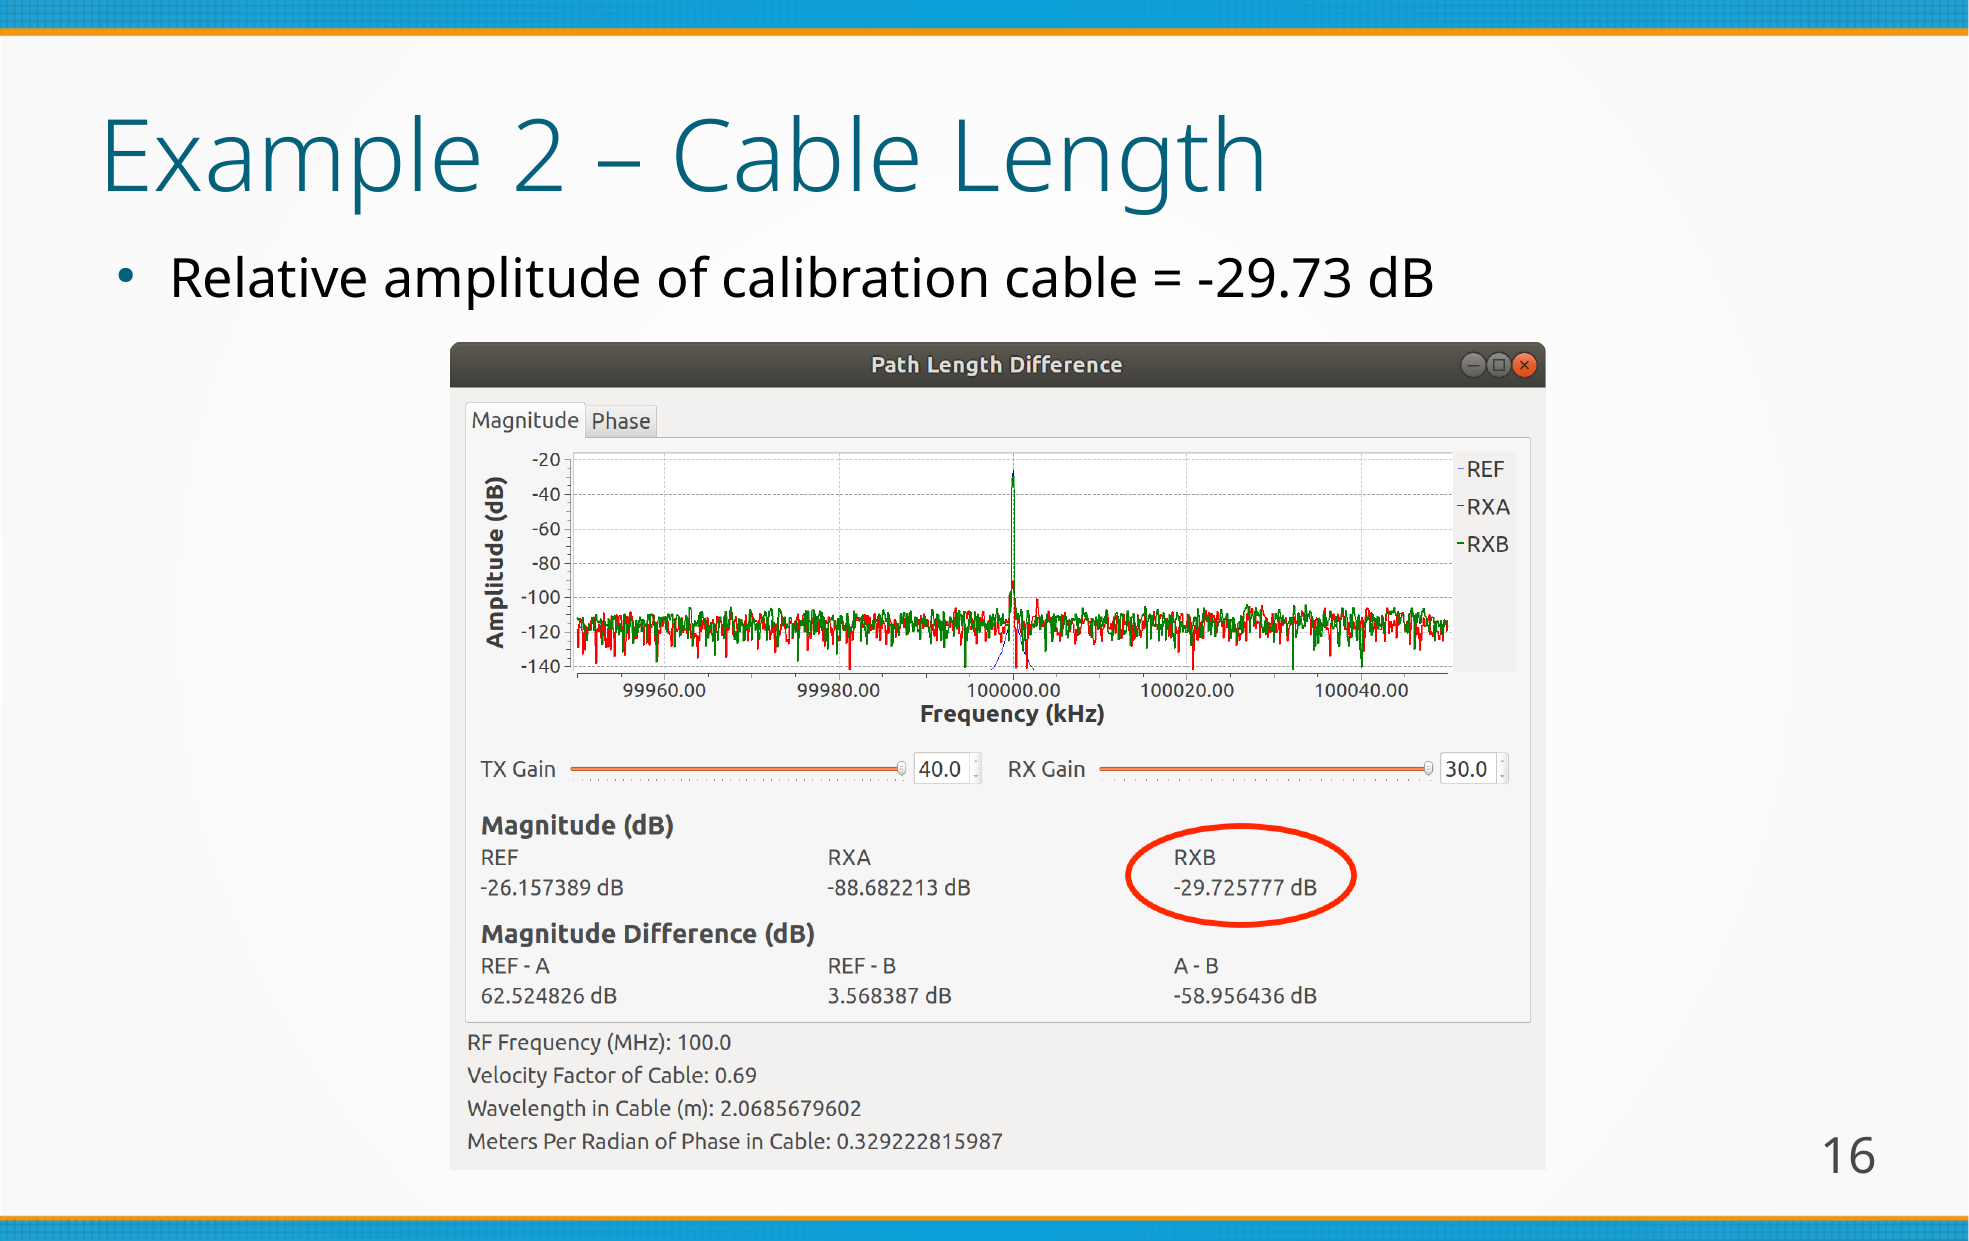

# Example 2 – Cable Length
Relative amplitude of calibration cable = -29.73 dB
16